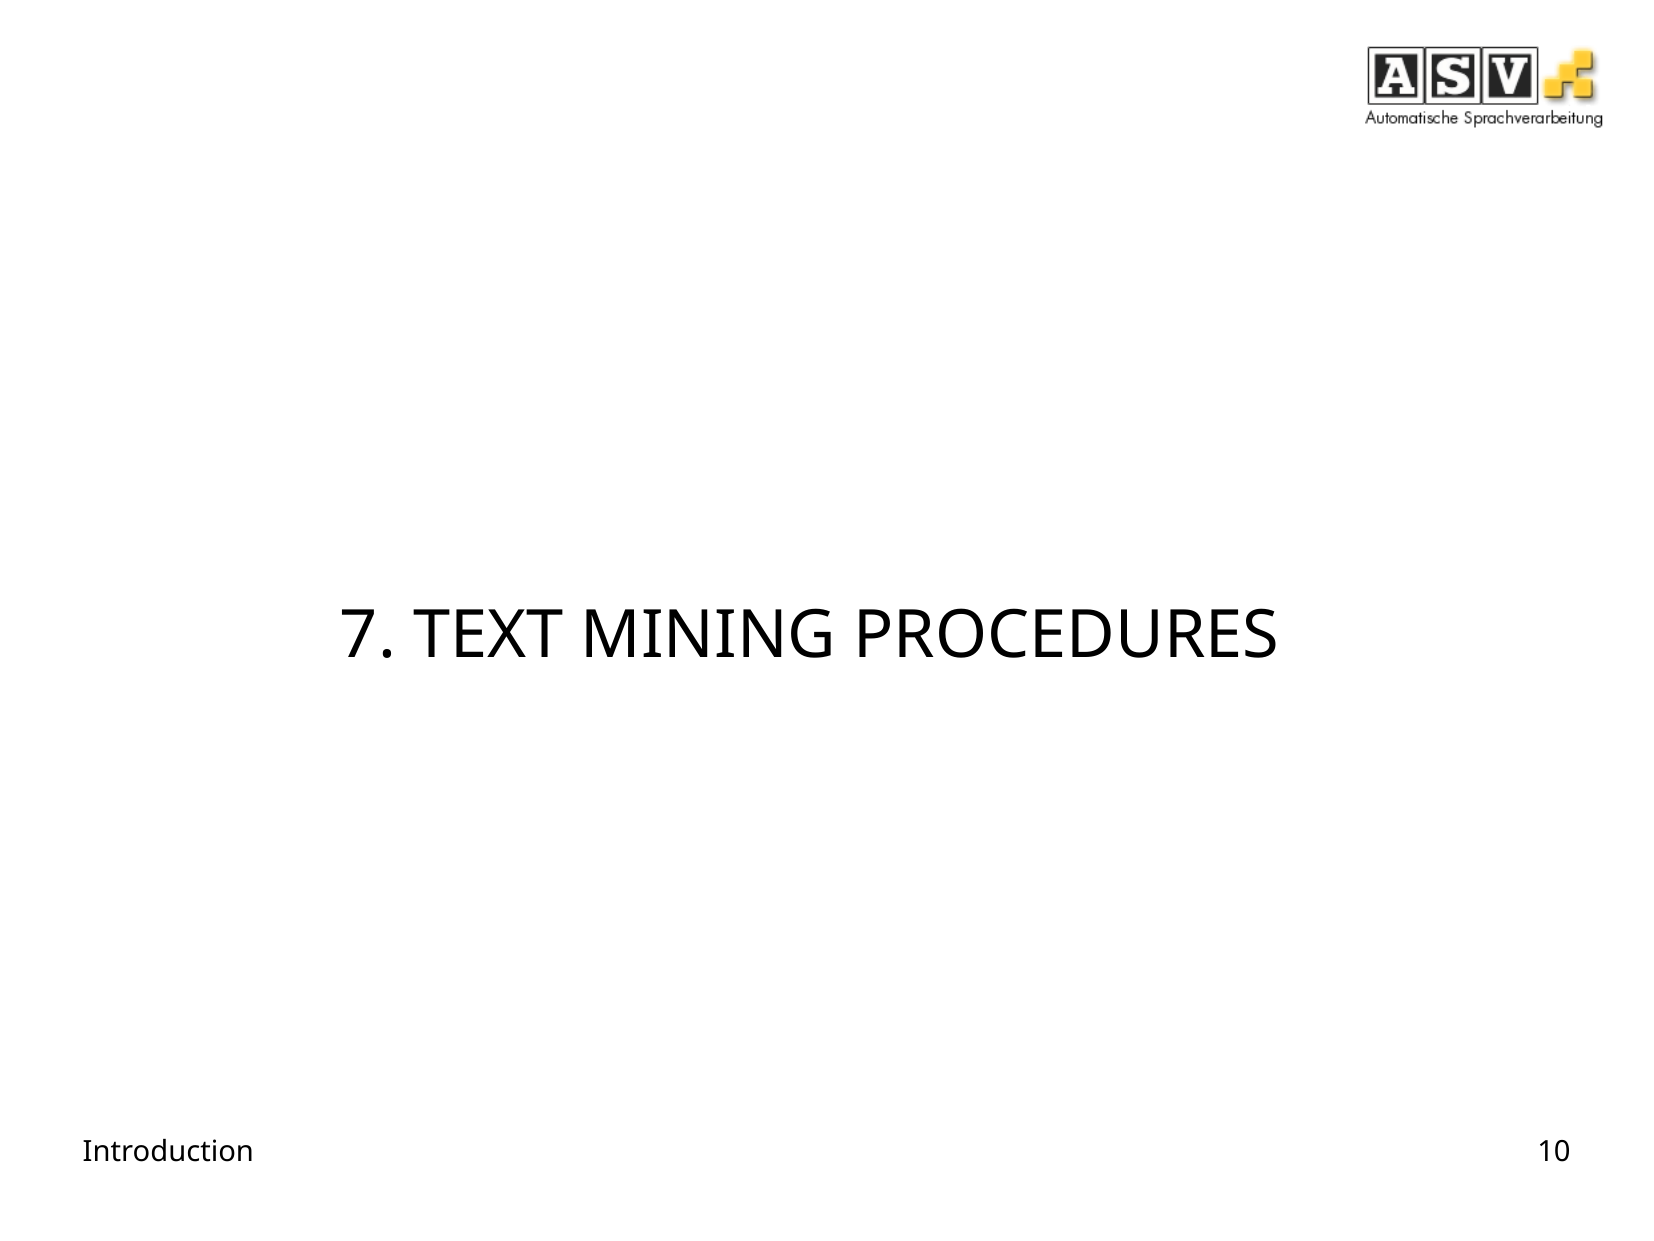

#
7. TEXT MINING PROCEDURES
Introduction
10